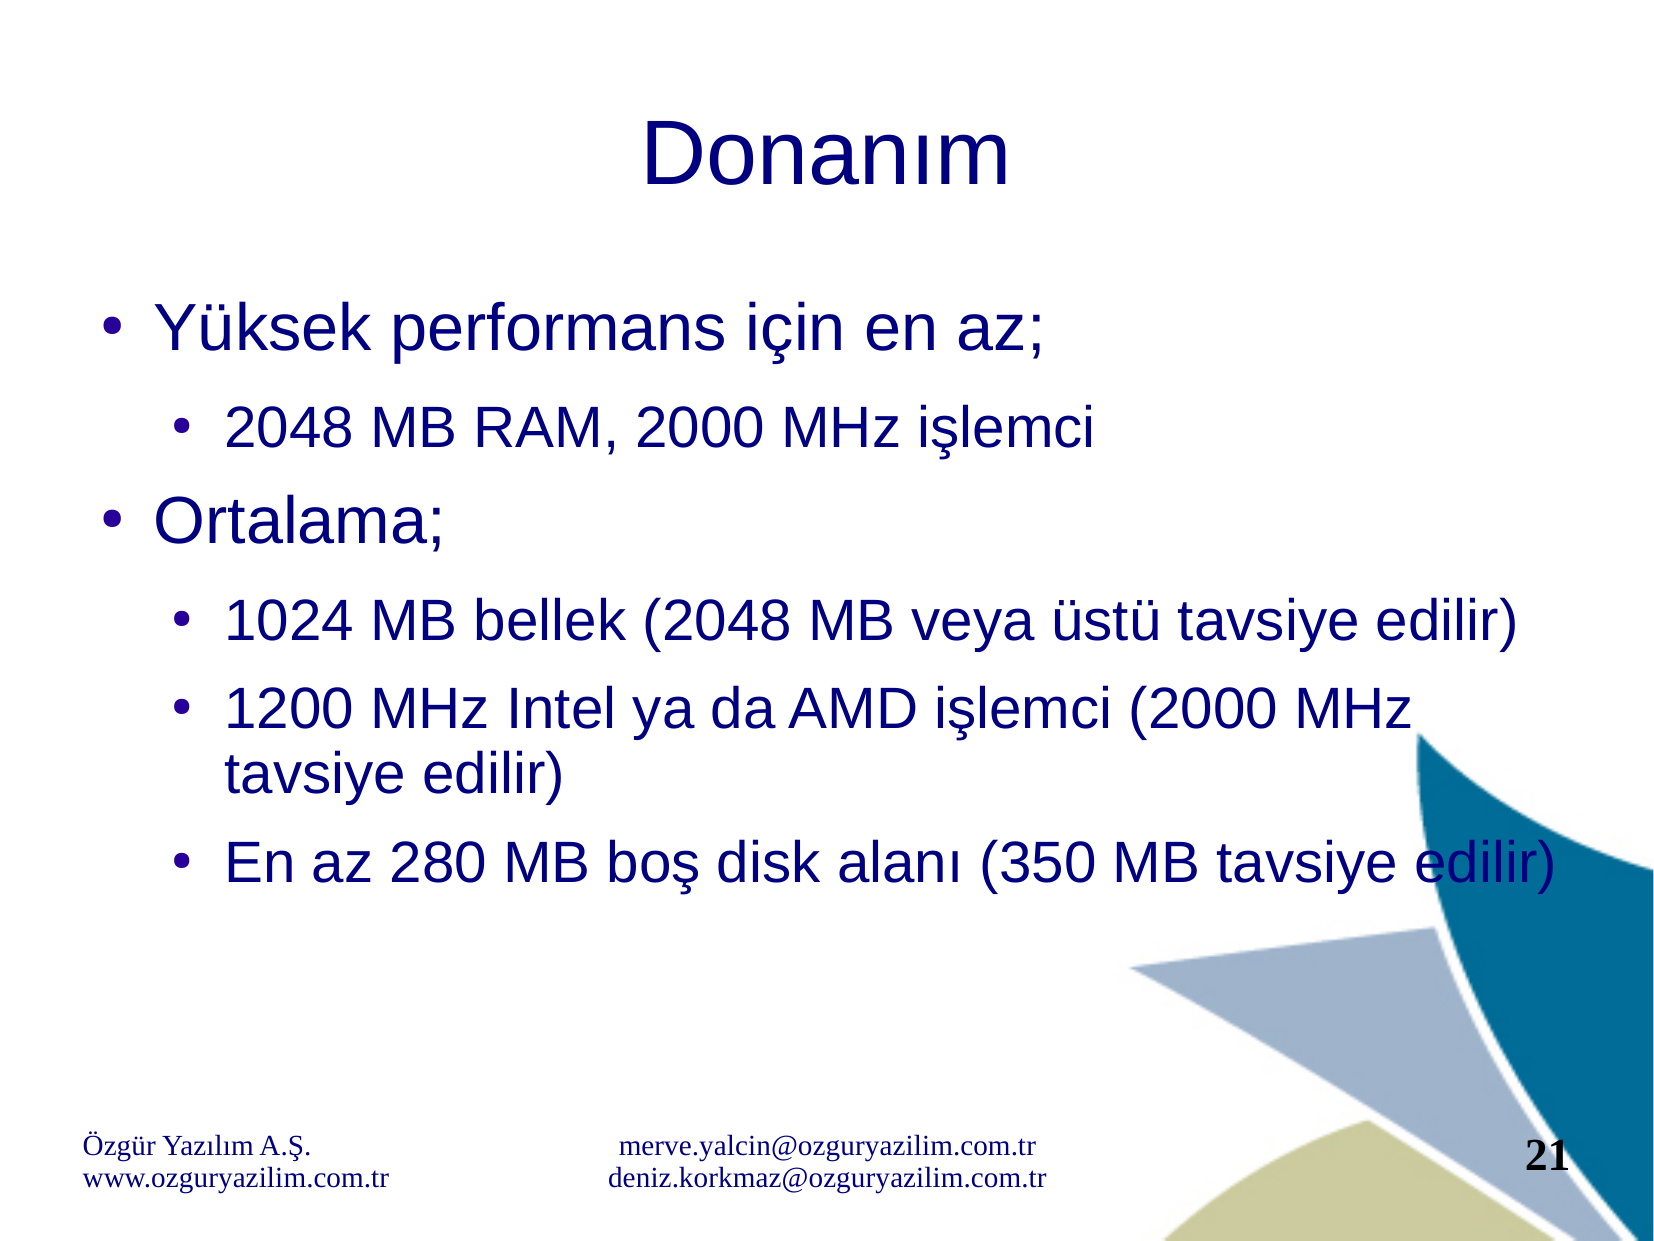

# Donanım
Yüksek performans için en az;
2048 MB RAM, 2000 MHz işlemci
Ortalama;
1024 MB bellek (2048 MB veya üstü tavsiye edilir)
1200 MHz Intel ya da AMD işlemci (2000 MHz tavsiye edilir)
En az 280 MB boş disk alanı (350 MB tavsiye edilir)
21